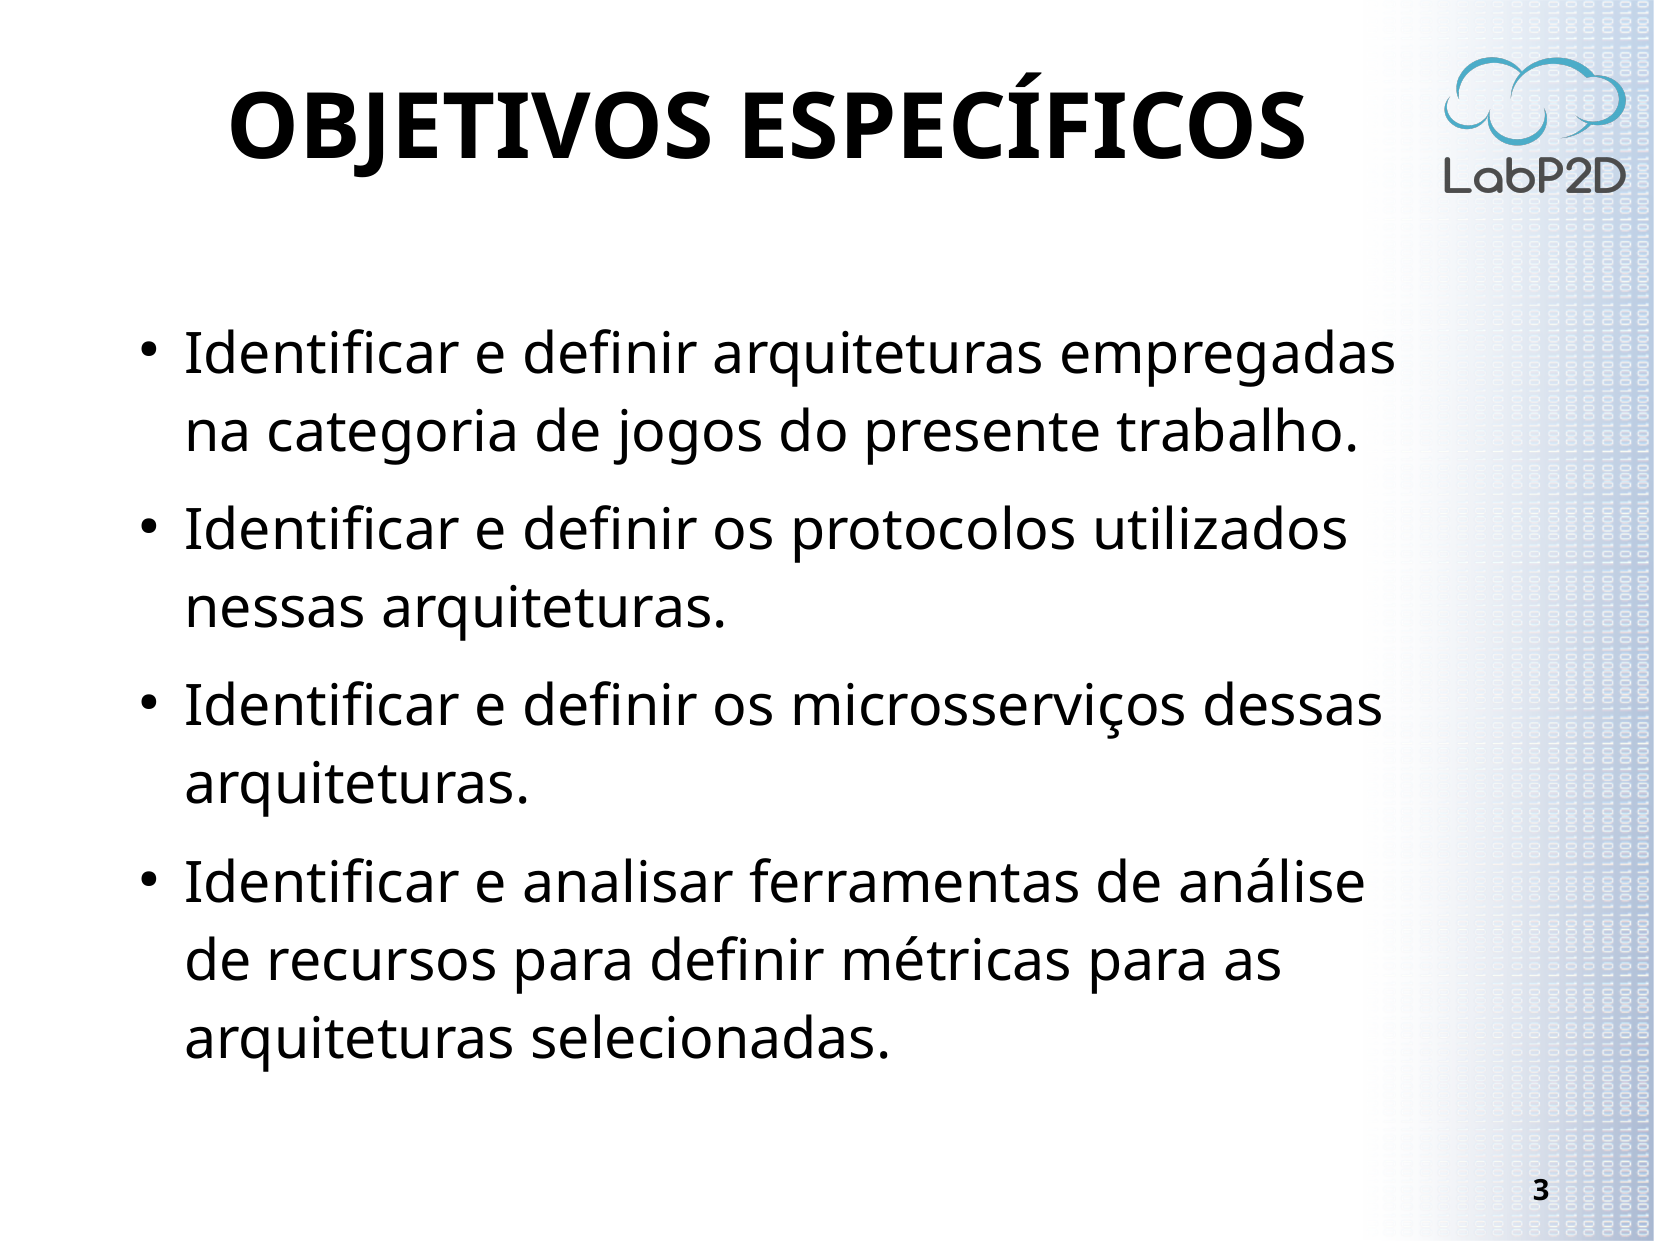

# OBJETIVOS ESPECÍFICOS
Identificar e definir arquiteturas empregadas na categoria de jogos do presente trabalho.
Identificar e definir os protocolos utilizados nessas arquiteturas.
Identificar e definir os microsserviços dessas arquiteturas.
Identificar e analisar ferramentas de análise de recursos para definir métricas para as arquiteturas selecionadas.
3